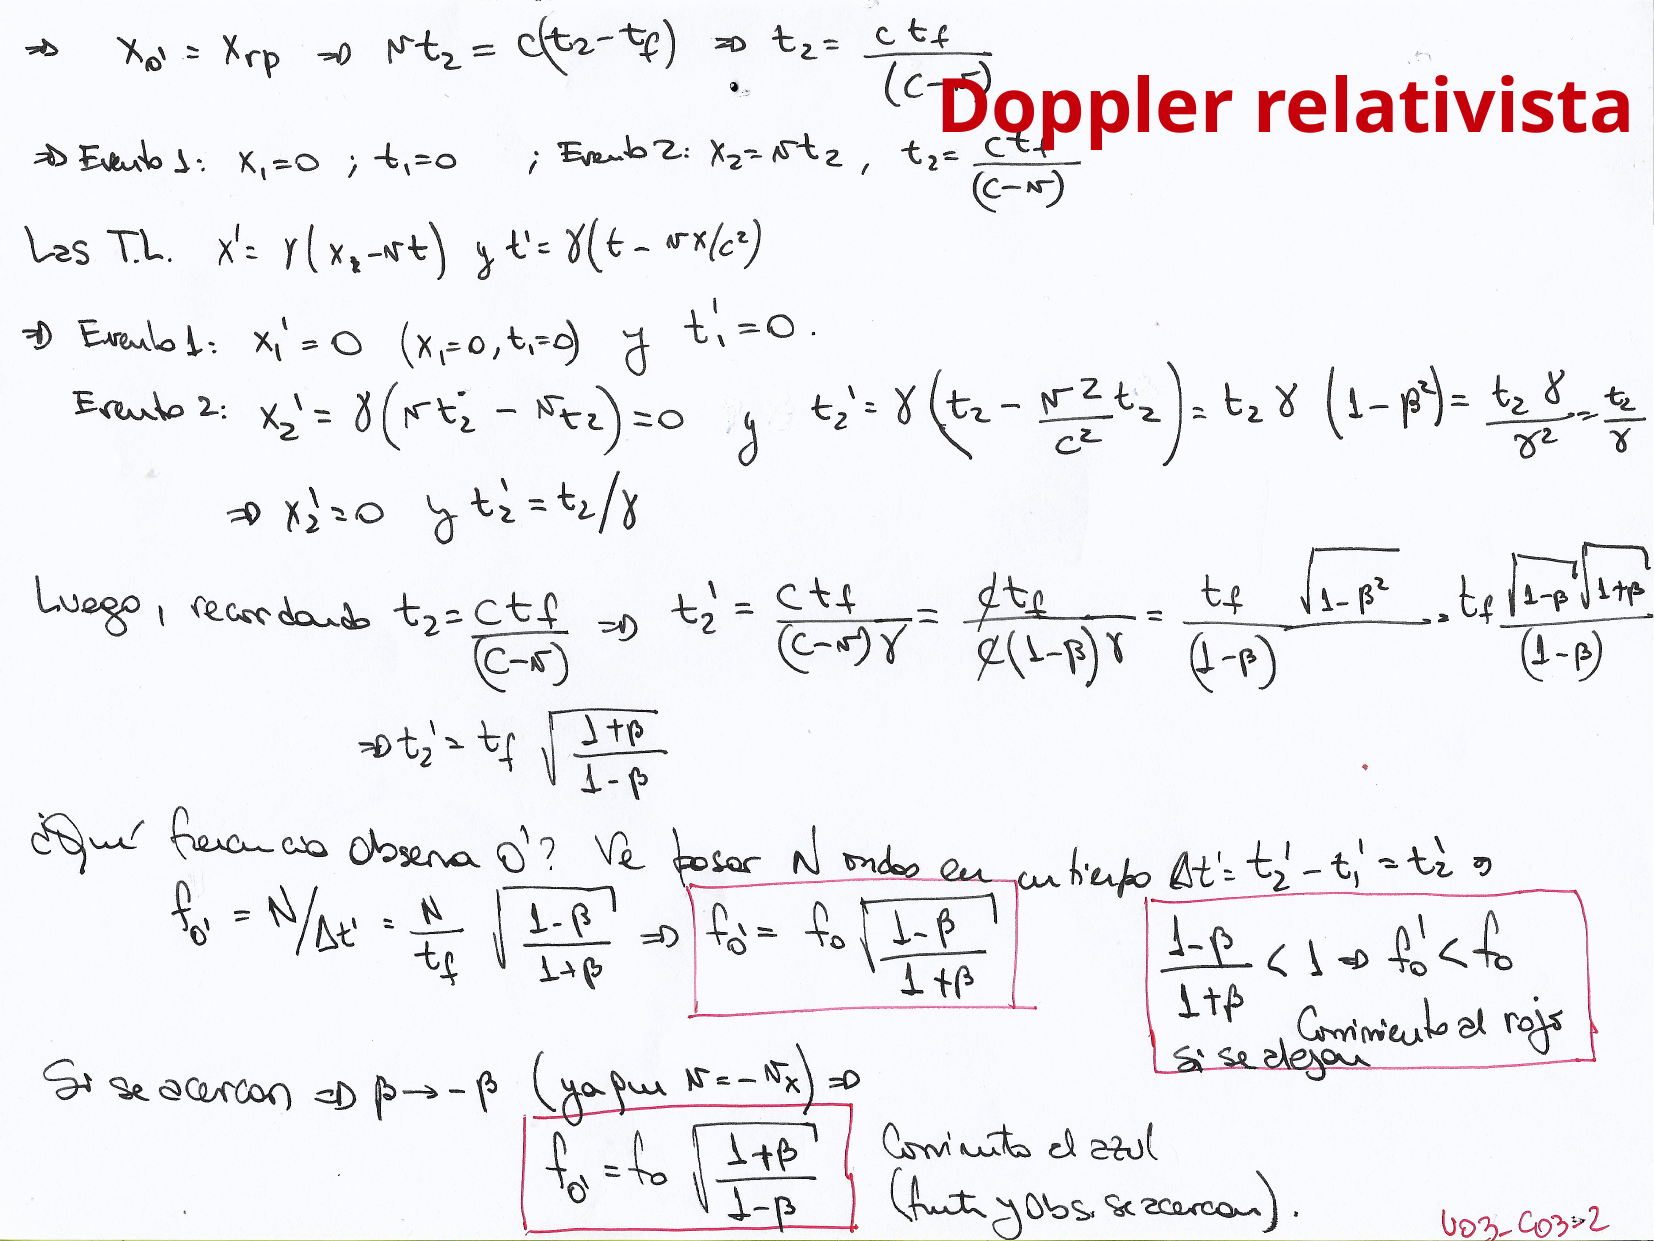

# Doppler relativista
Nov 19, 2019
H. Asorey - IPAC 2019
14